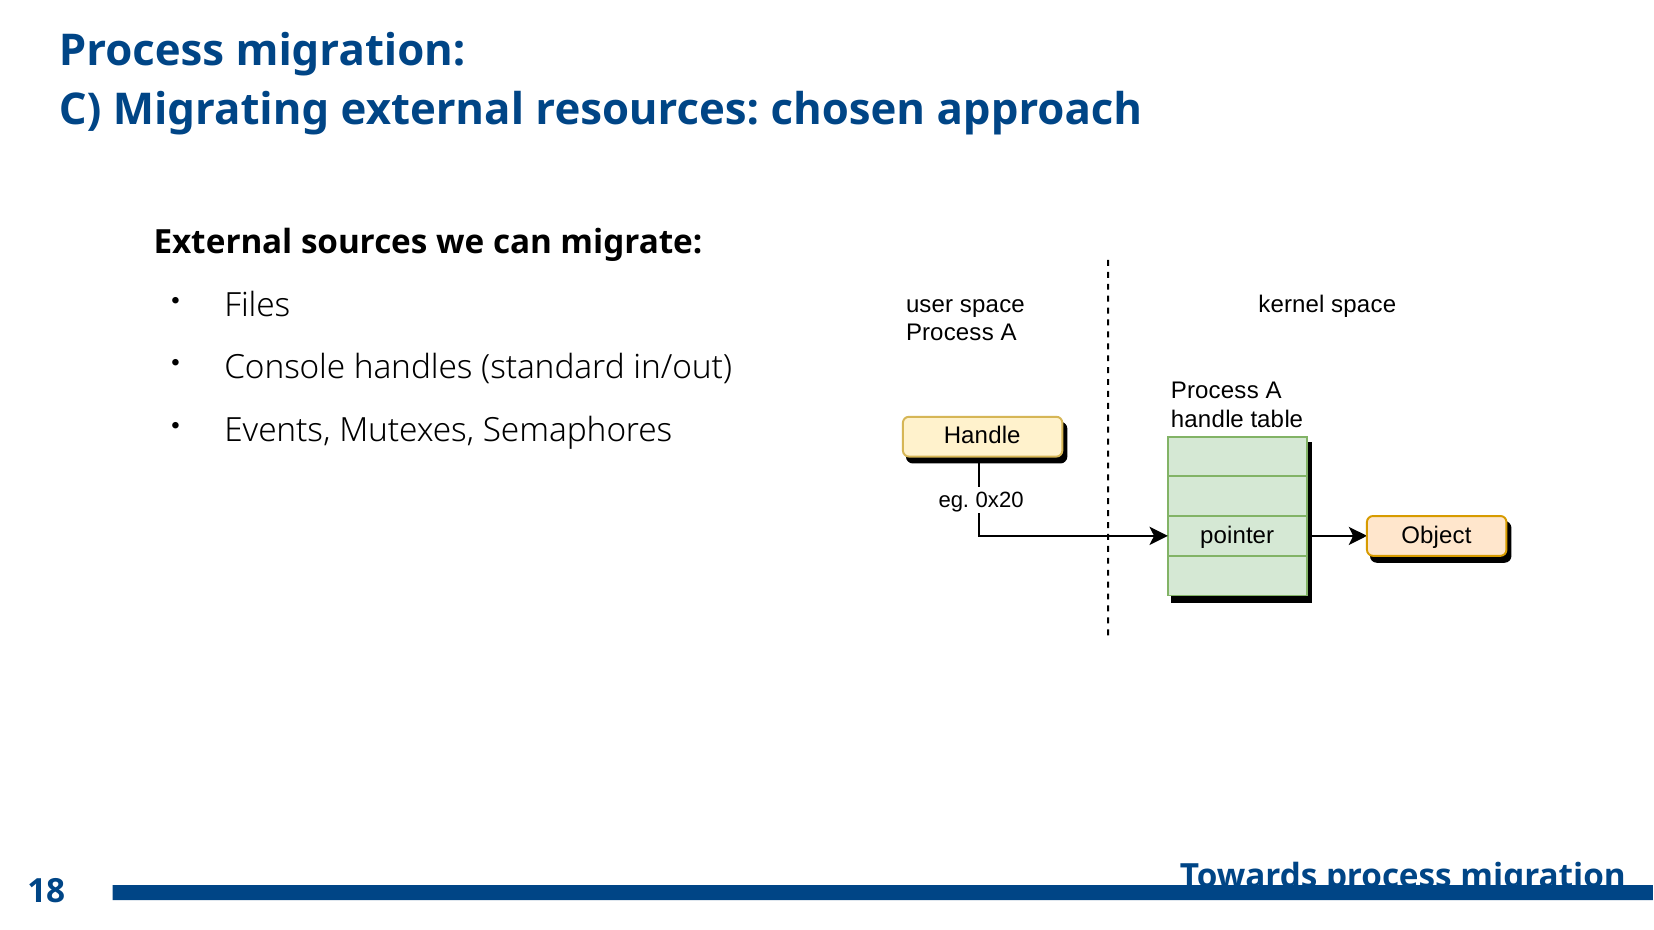

# Process migration:
C) Migrating external resources: chosen approach
External sources we can migrate:
Files
Console handles (standard in/out)
Events, Mutexes, Semaphores